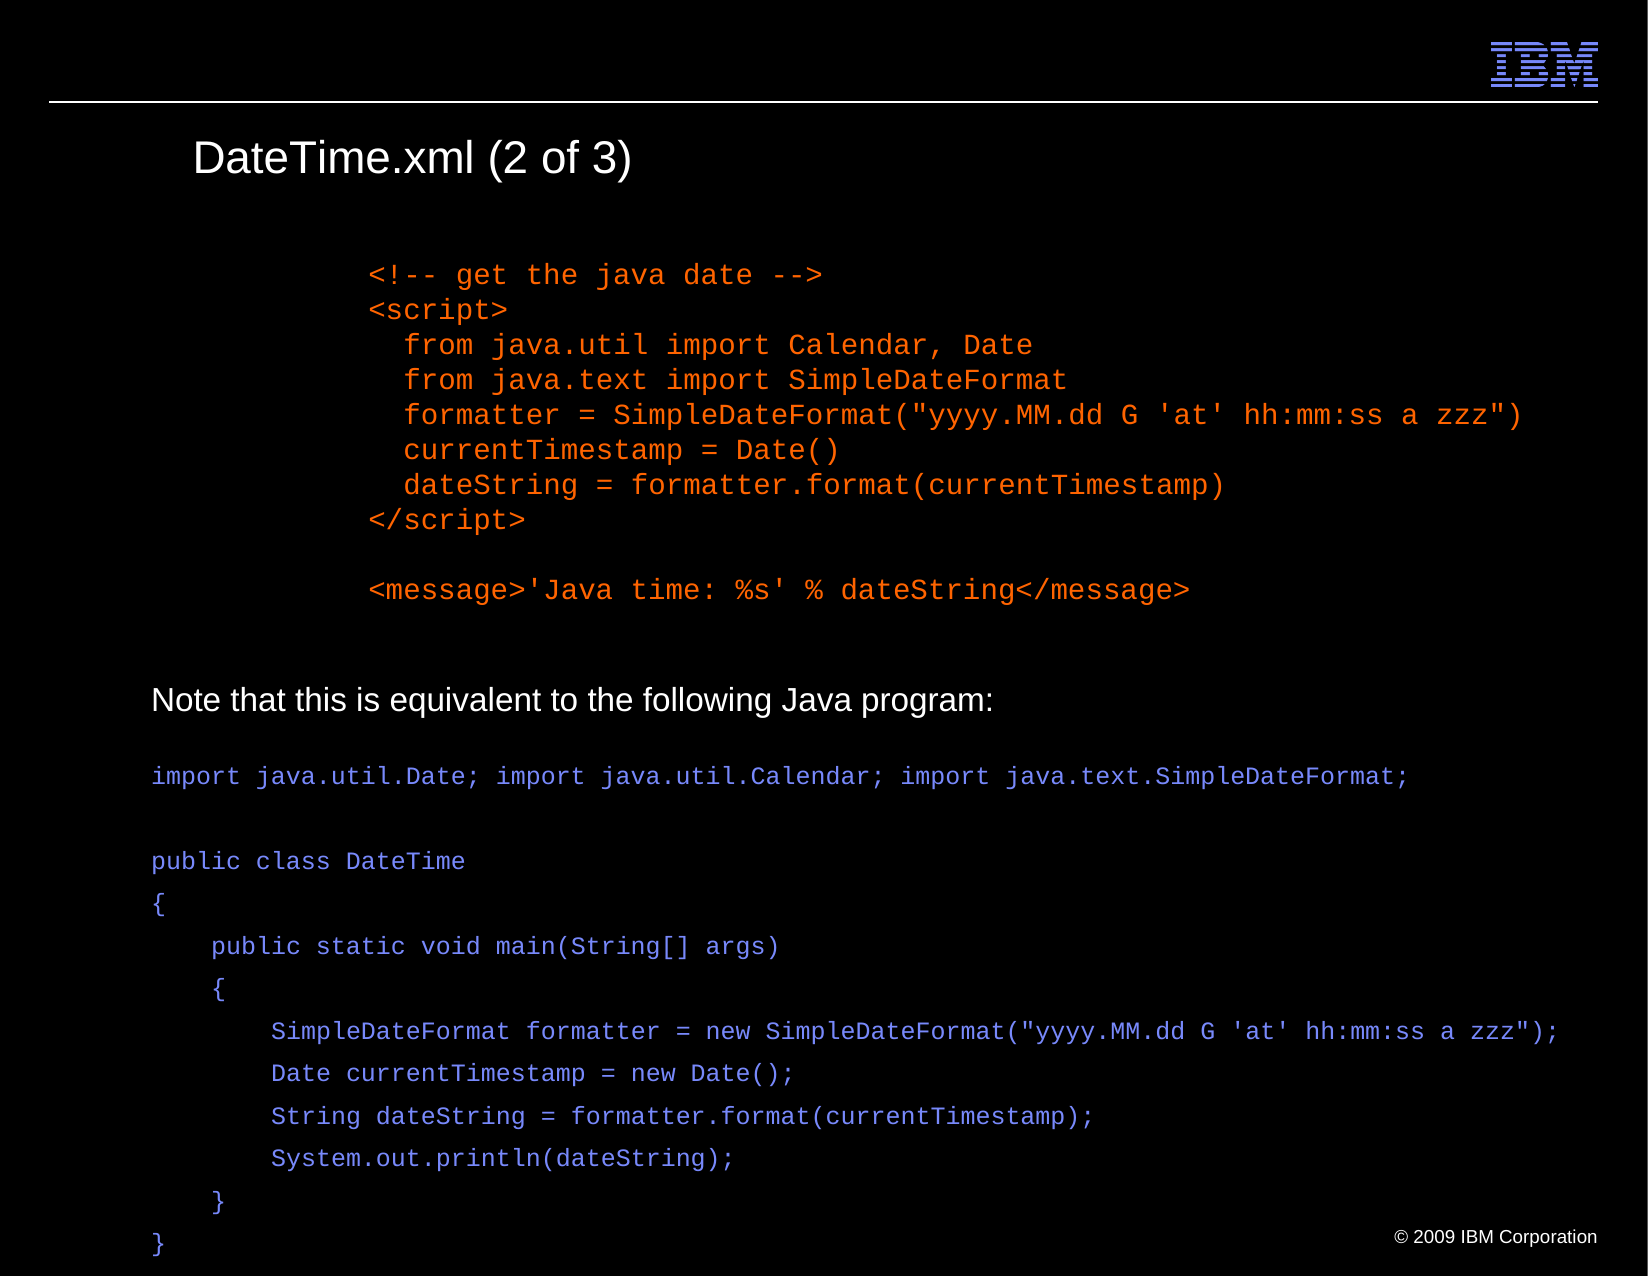

# DateTime.xml (2 of 3)
 <!-- get the java date -->
 <script>
 from java.util import Calendar, Date
 from java.text import SimpleDateFormat
 formatter = SimpleDateFormat("yyyy.MM.dd G 'at' hh:mm:ss a zzz")
 currentTimestamp = Date()
 dateString = formatter.format(currentTimestamp)
 </script>
 <message>'Java time: %s' % dateString</message>
Note that this is equivalent to the following Java program:
import java.util.Date; import java.util.Calendar; import java.text.SimpleDateFormat;
public class DateTime
{
 public static void main(String[] args)
 {
 SimpleDateFormat formatter = new SimpleDateFormat("yyyy.MM.dd G 'at' hh:mm:ss a zzz");
 Date currentTimestamp = new Date();
 String dateString = formatter.format(currentTimestamp);
 System.out.println(dateString);
 }
}